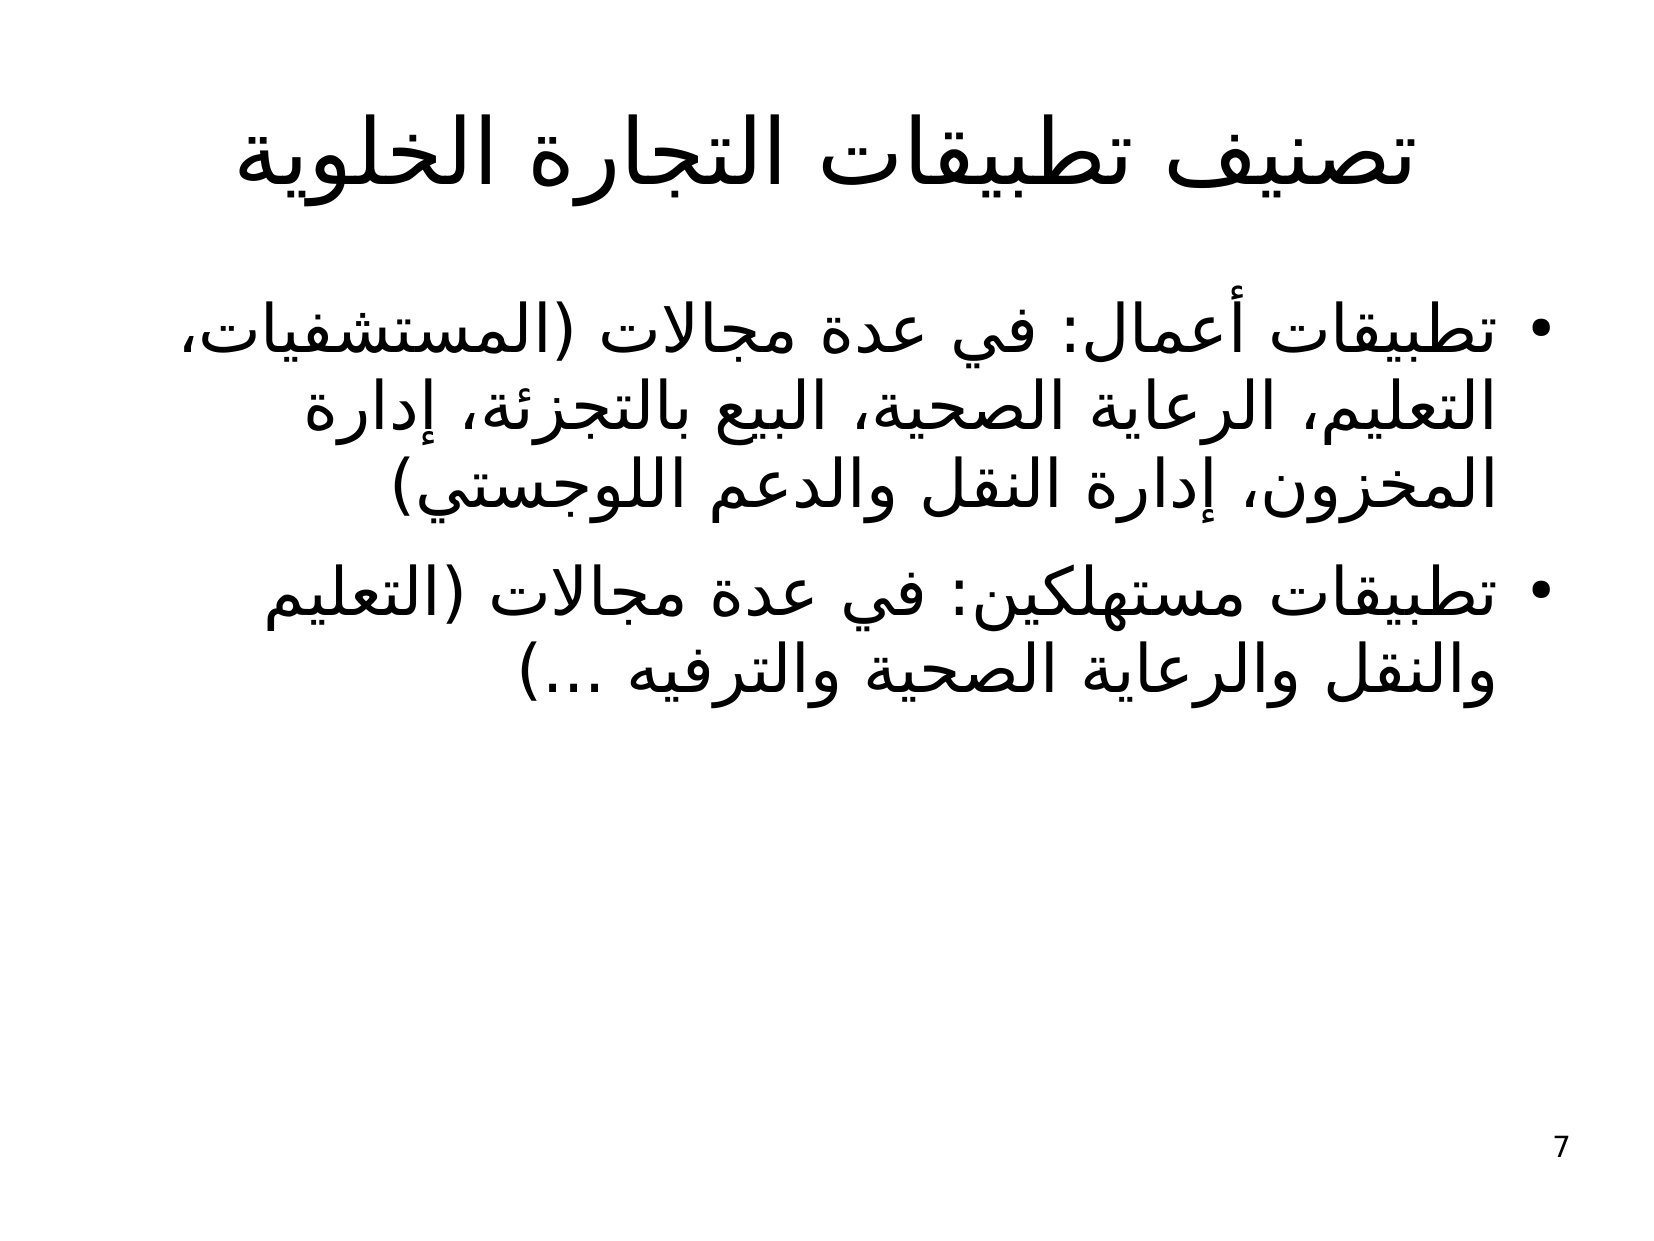

# تصنيف تطبيقات التجارة الخلوية
تطبيقات أعمال: في عدة مجالات (المستشفيات، التعليم، الرعاية الصحية، البيع بالتجزئة، إدارة المخزون، إدارة النقل والدعم اللوجستي)
تطبيقات مستهلكين: في عدة مجالات (التعليم والنقل والرعاية الصحية والترفيه ...)
7